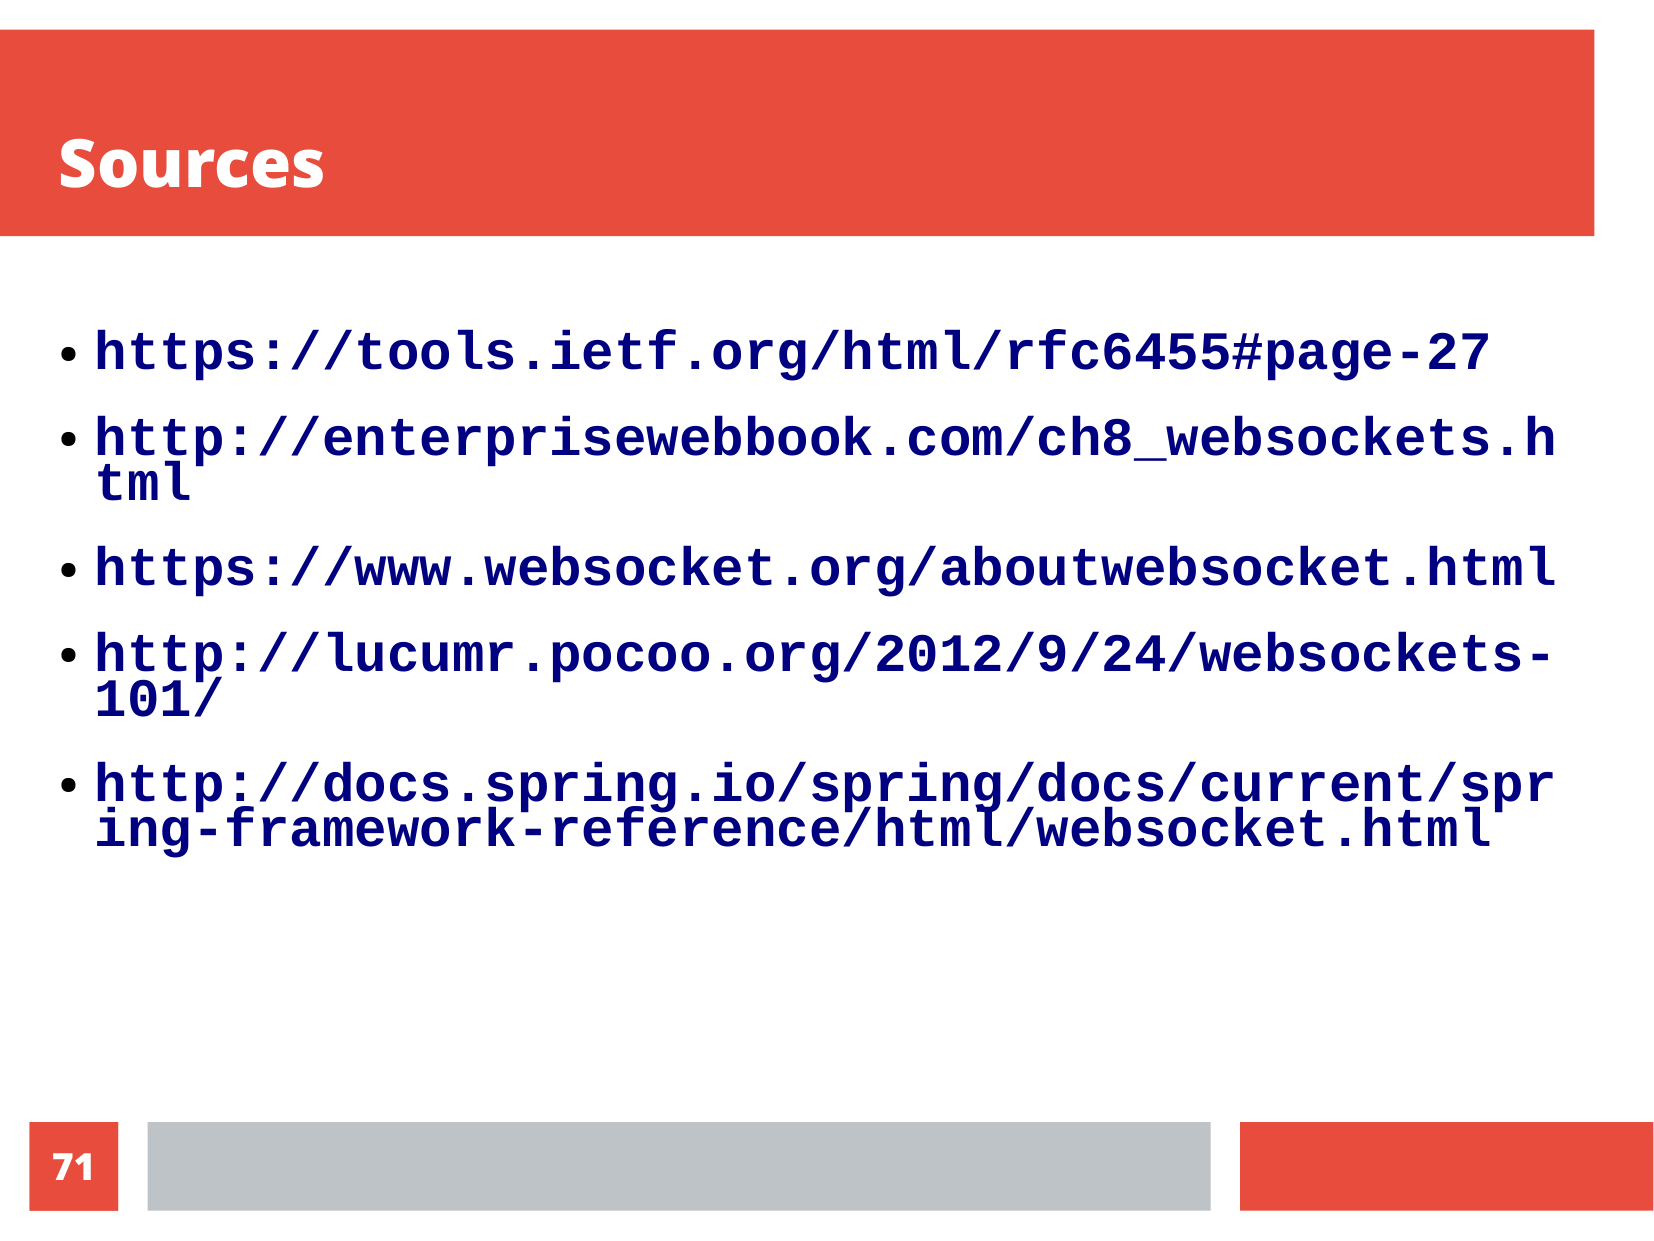

# Sources
https://tools.ietf.org/html/rfc6455#page-27
http://enterprisewebbook.com/ch8_websockets.html
https://www.websocket.org/aboutwebsocket.html
http://lucumr.pocoo.org/2012/9/24/websockets-101/
http://docs.spring.io/spring/docs/current/spring-framework-reference/html/websocket.html
71